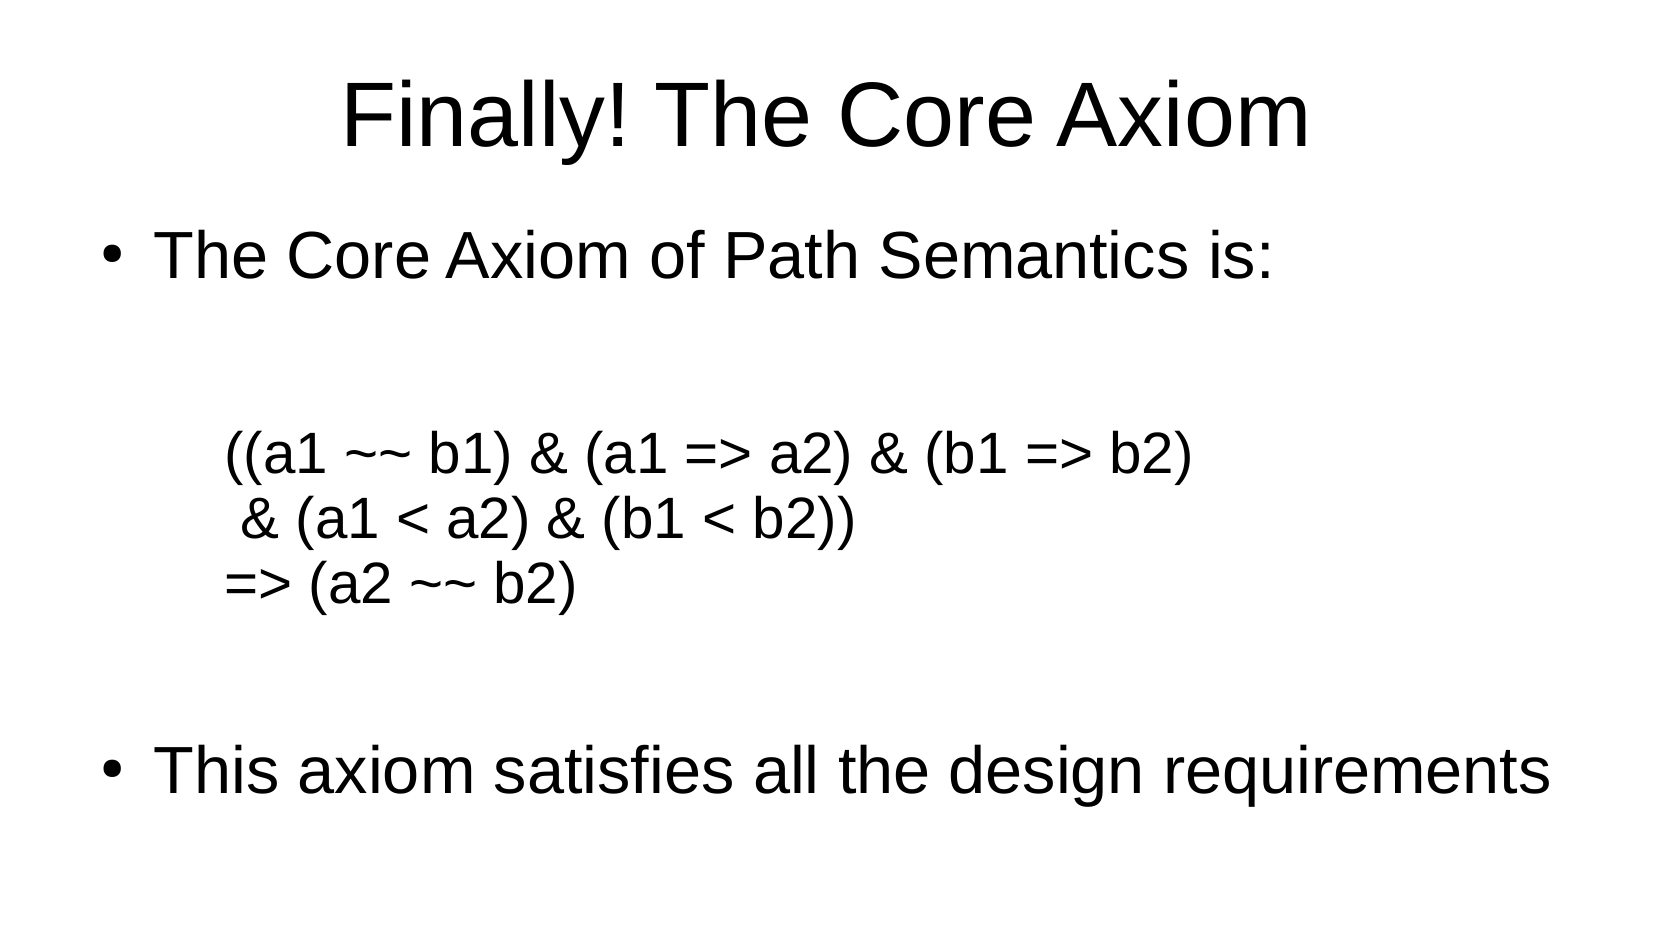

# Finally! The Core Axiom
The Core Axiom of Path Semantics is:
((a1 ~~ b1) & (a1 => a2) & (b1 => b2)
 & (a1 < a2) & (b1 < b2))
=> (a2 ~~ b2)
This axiom satisfies all the design requirements